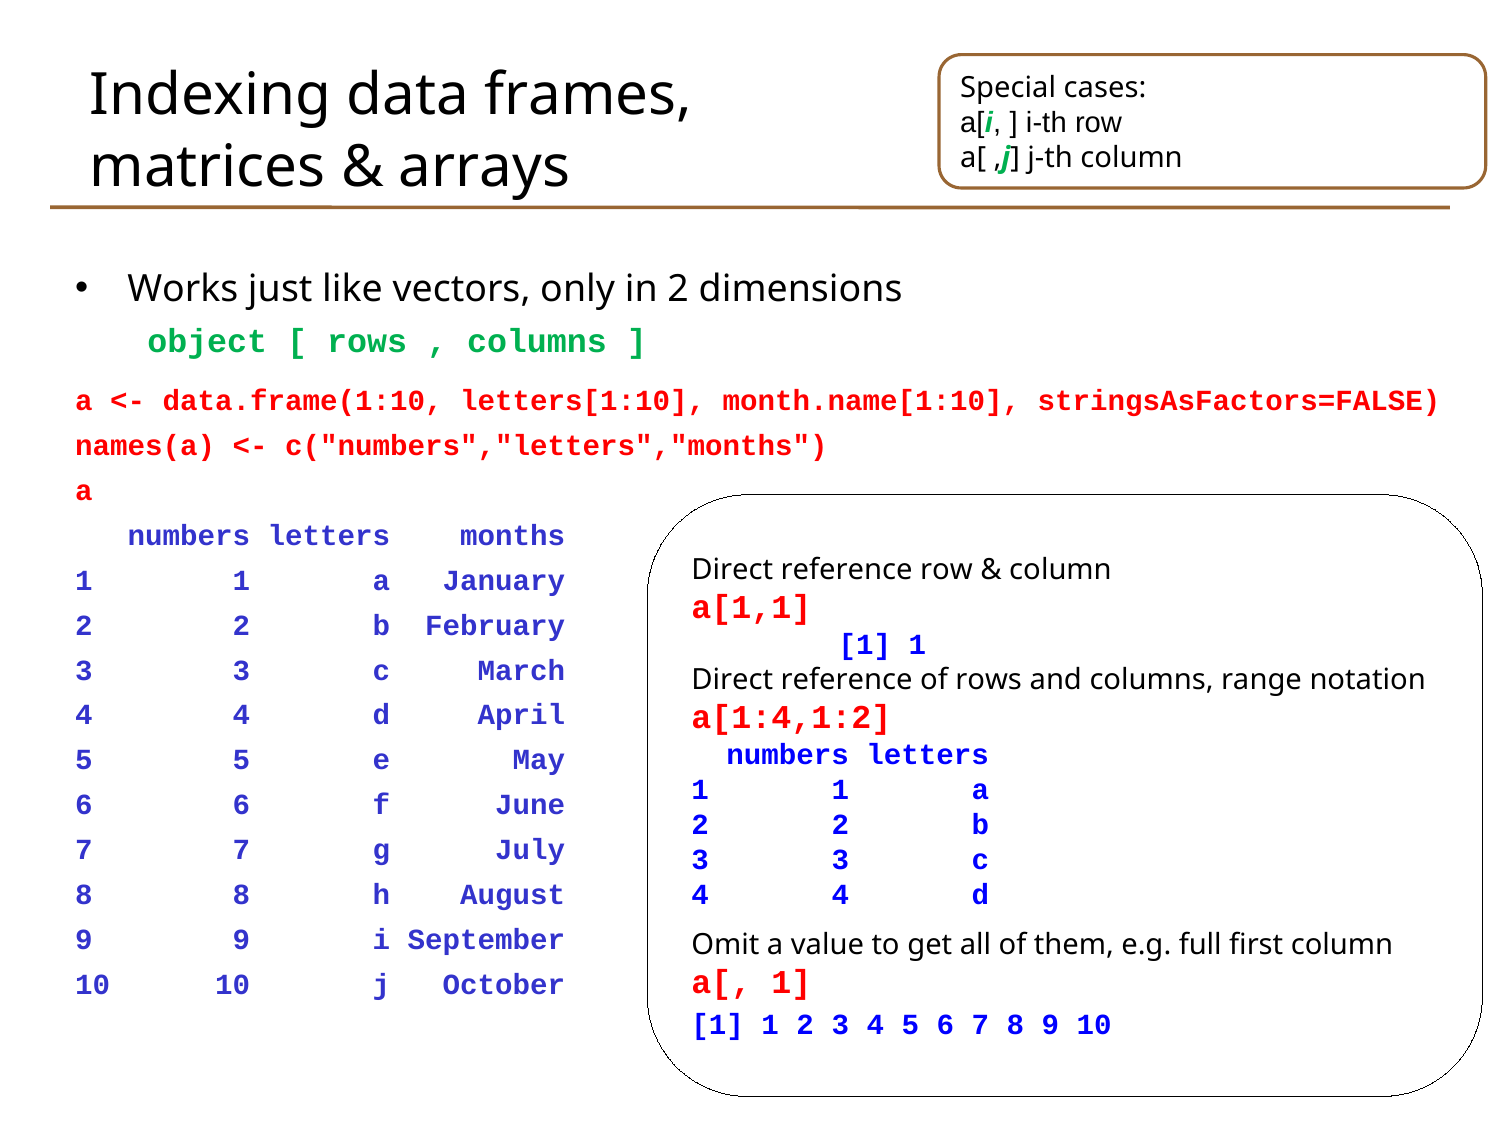

Indexing data frames,
matrices & arrays
Special cases:
a[i, ] i-th row
a[ ,j] j-th column
Works just like vectors, only in 2 dimensions
 object [ rows , columns ]
a <- data.frame(1:10, letters[1:10], month.name[1:10], stringsAsFactors=FALSE)‏
names(a) <- c("numbers","letters","months")‏
a
 numbers letters months
1 1 a January
2 2 b February
3 3 c March
4 4 d April
5 5 e May
6 6 f June
7 7 g July
8 8 h August
9 9 i September
10 10 j October
Direct reference row & column
a[1,1]
		[1] 1
Direct reference of rows and columns, range notation
a[1:4,1:2]
 numbers letters
1 1 a
2 2 b
3 3 c
4 4 d
Omit a value to get all of them, e.g. full first column
a[, 1]
[1] 1 2 3 4 5 6 7 8 9 10